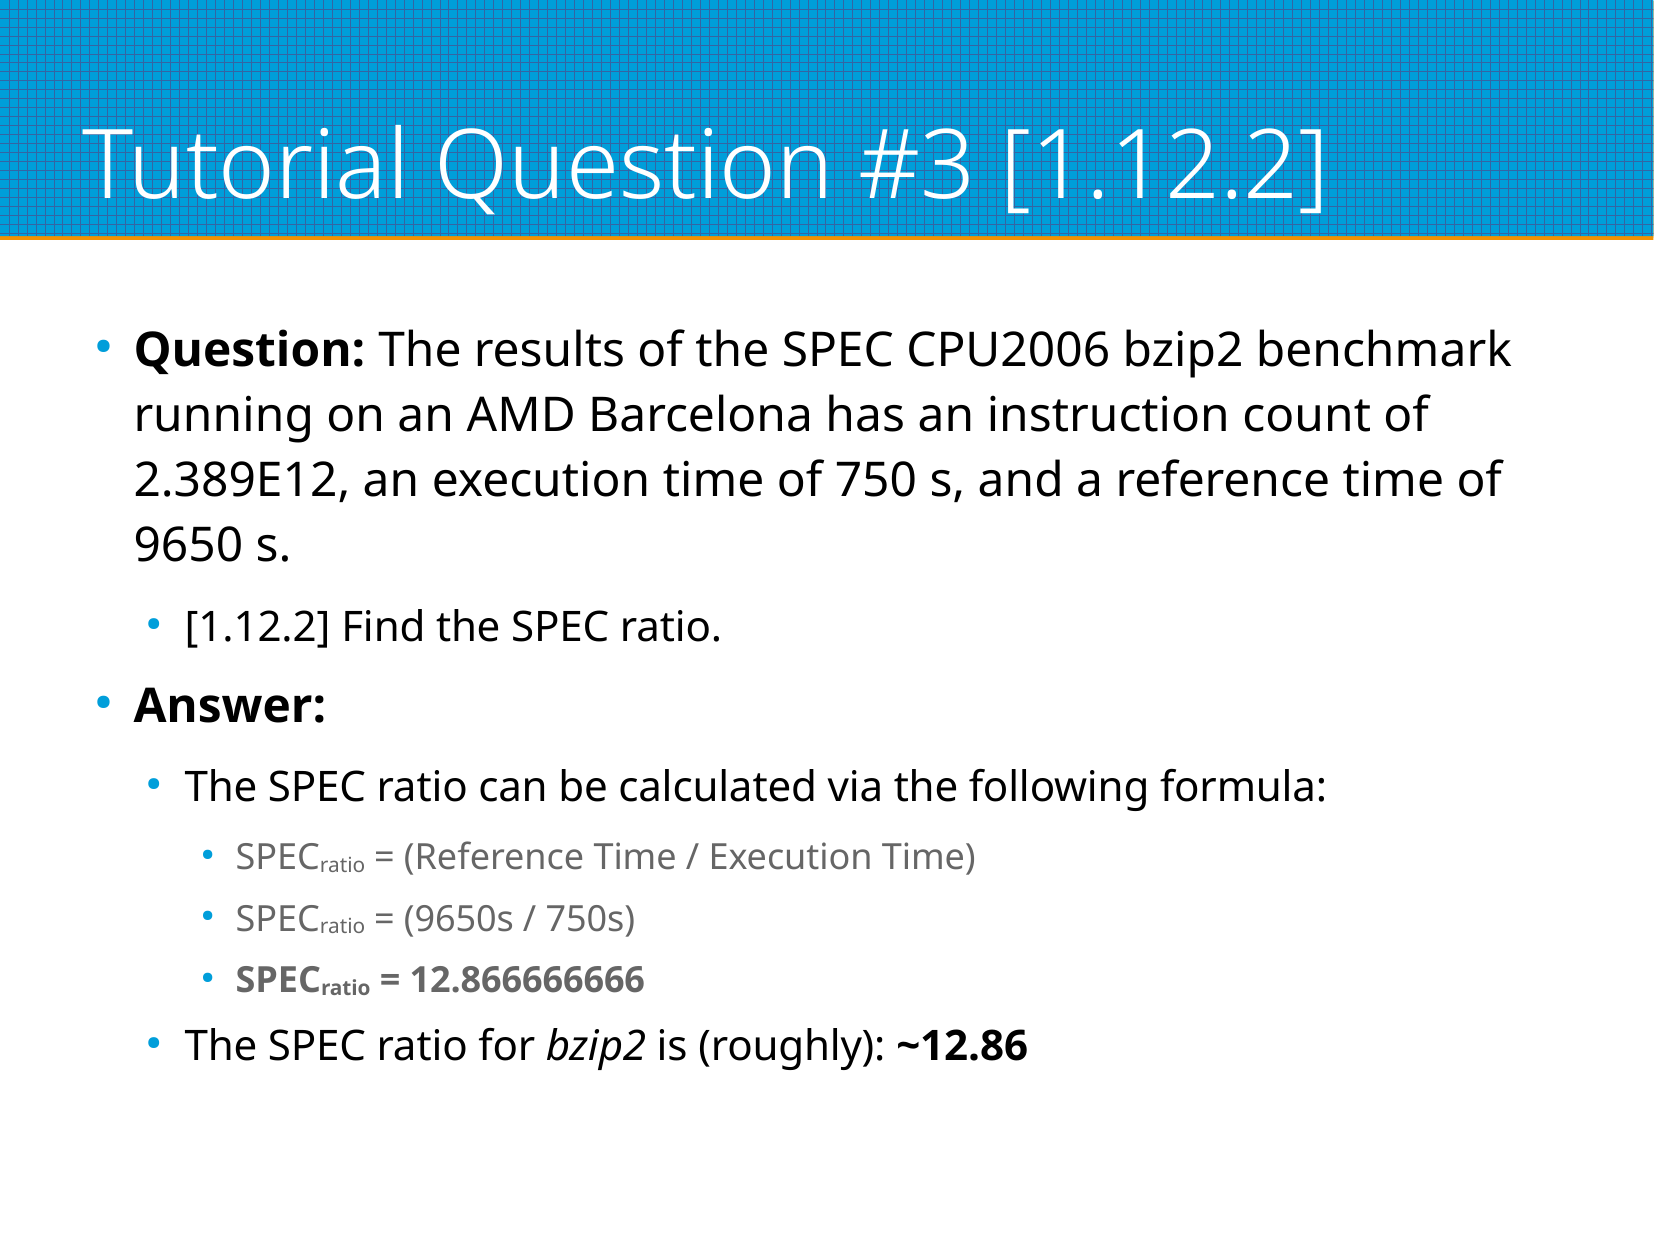

# Tutorial Question #3 [1.12.2]
Question: The results of the SPEC CPU2006 bzip2 benchmark running on an AMD Barcelona has an instruction count of 2.389E12, an execution time of 750 s, and a reference time of 9650 s.
[1.12.2] Find the SPEC ratio.
Answer:
The SPEC ratio can be calculated via the following formula:
SPECratio = (Reference Time / Execution Time)
SPECratio = (9650s / 750s)
SPECratio = 12.866666666
The SPEC ratio for bzip2 is (roughly): ~12.86